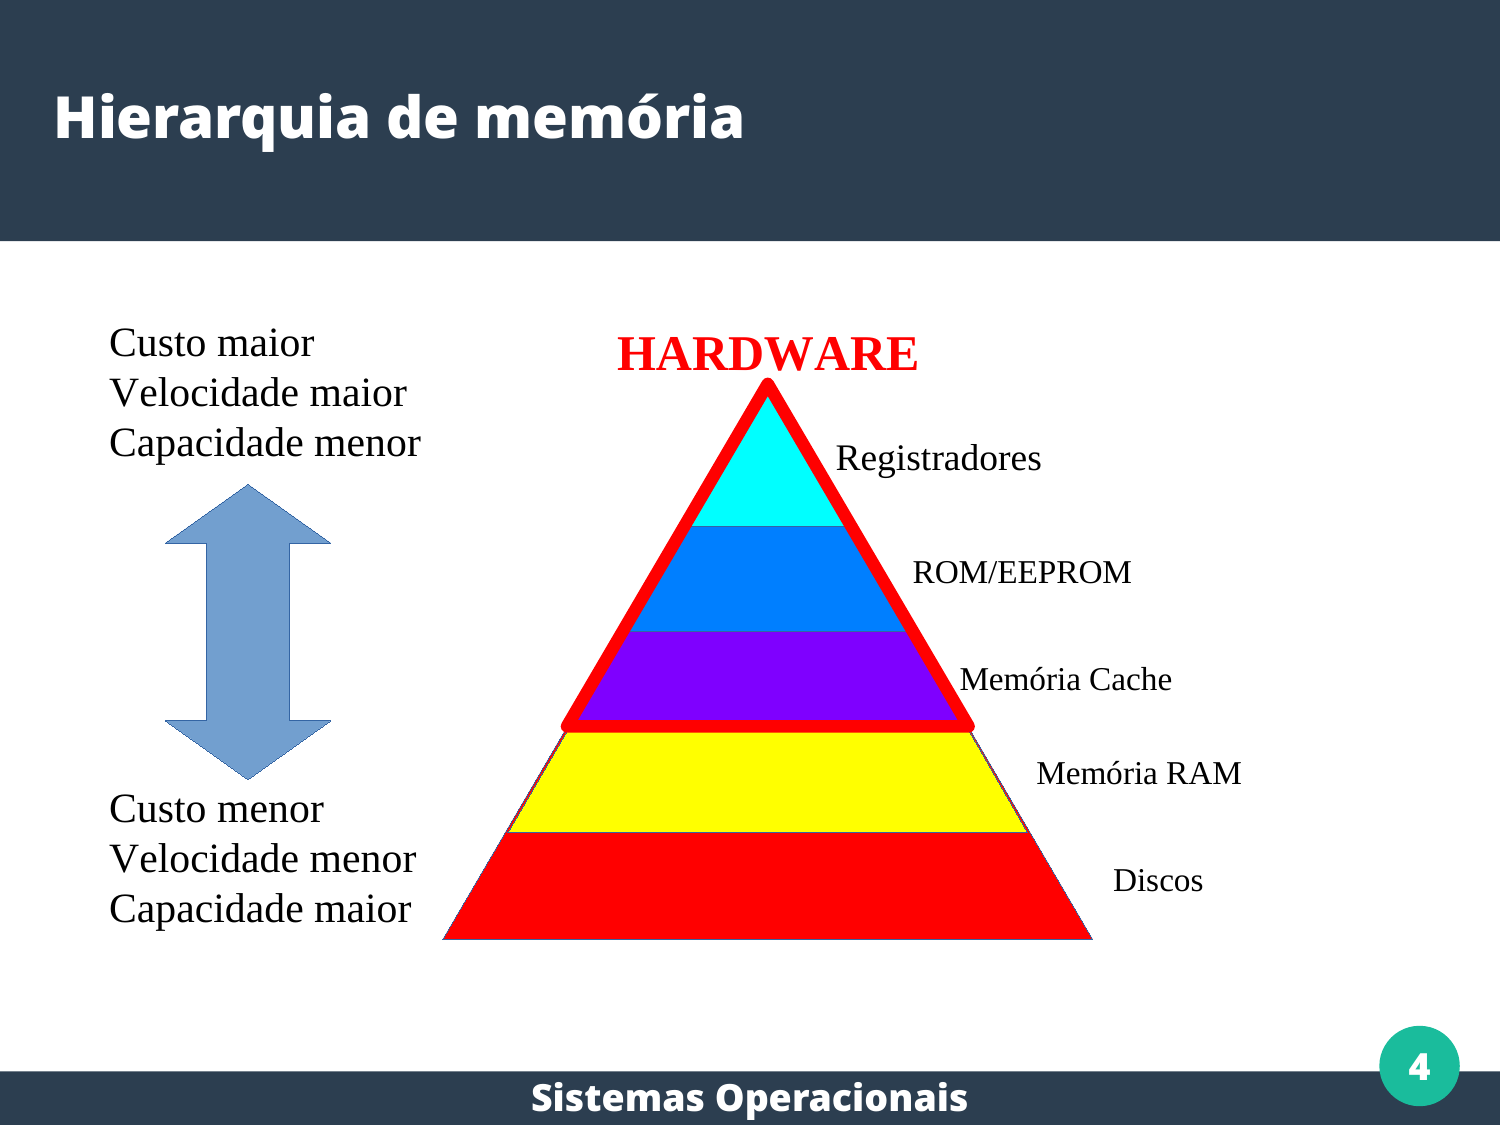

# Hierarquia de memória
Custo maior
Velocidade maior
Capacidade menor
HARDWARE
Disco
Registradores
ROM/EEPROM
Memória Cache
Memória RAM
Custo menor
Velocidade menor
Capacidade maior
Discos
4
Sistemas Operacionais